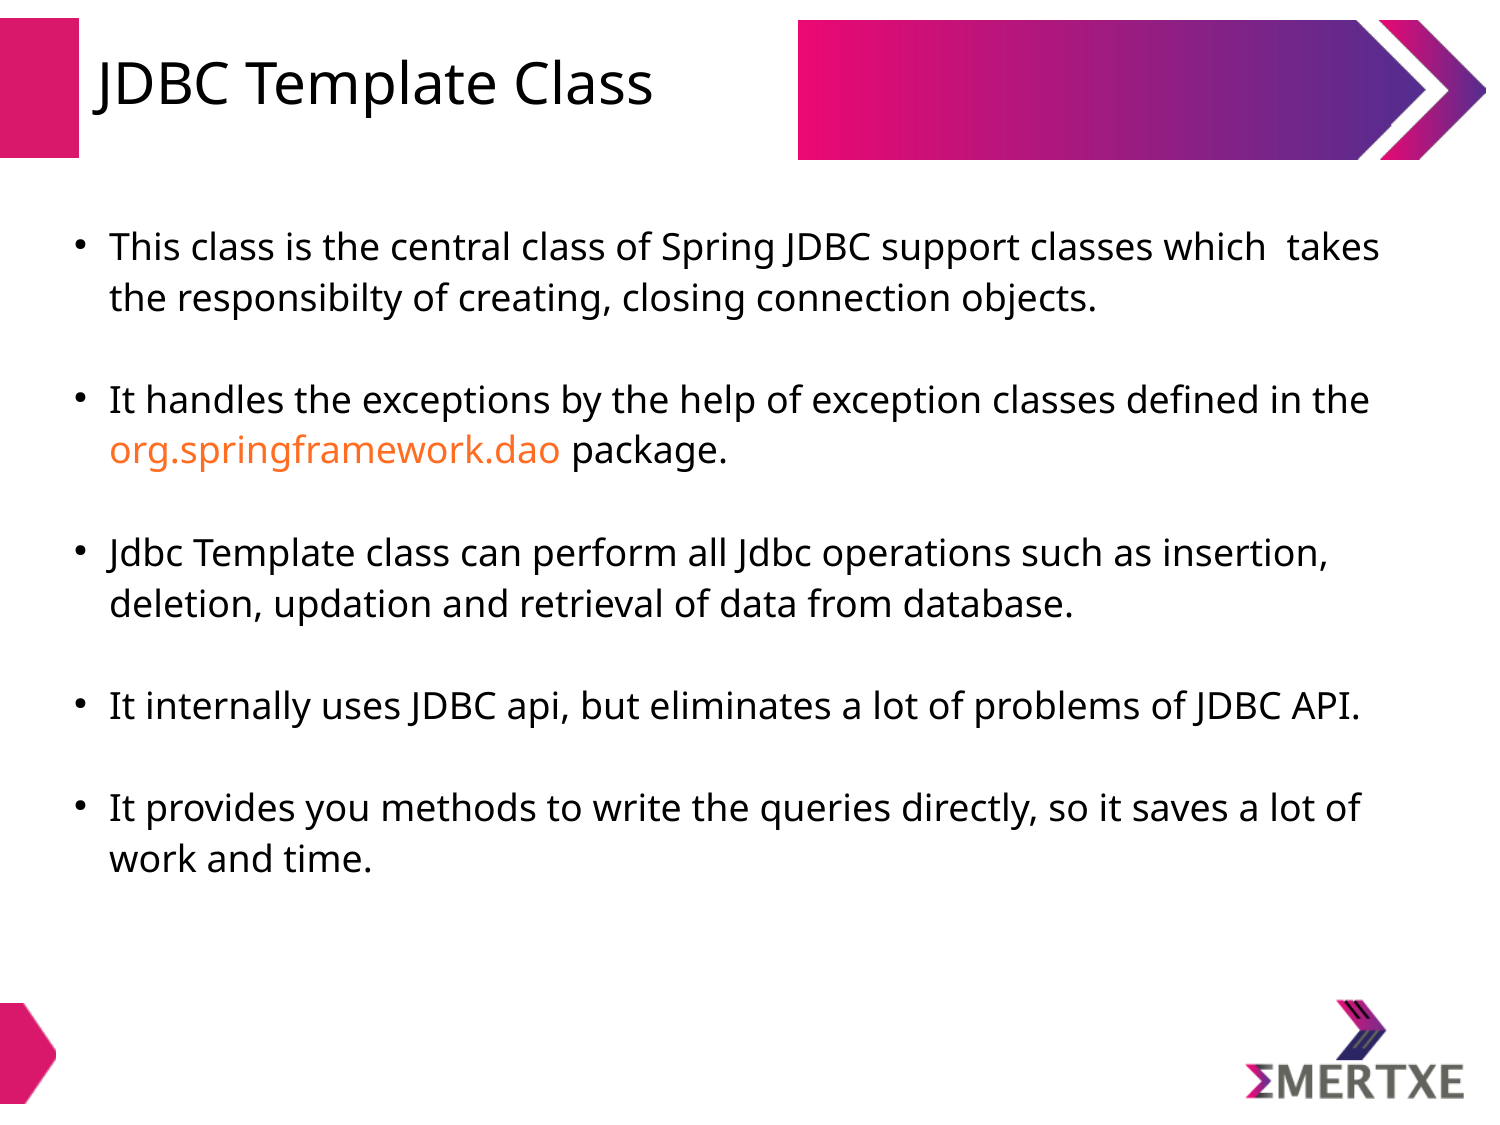

JDBC Template Class
This class is the central class of Spring JDBC support classes which takes the responsibilty of creating, closing connection objects.
It handles the exceptions by the help of exception classes defined in the org.springframework.dao package.
Jdbc Template class can perform all Jdbc operations such as insertion, deletion, updation and retrieval of data from database.
It internally uses JDBC api, but eliminates a lot of problems of JDBC API.
It provides you methods to write the queries directly, so it saves a lot of work and time.